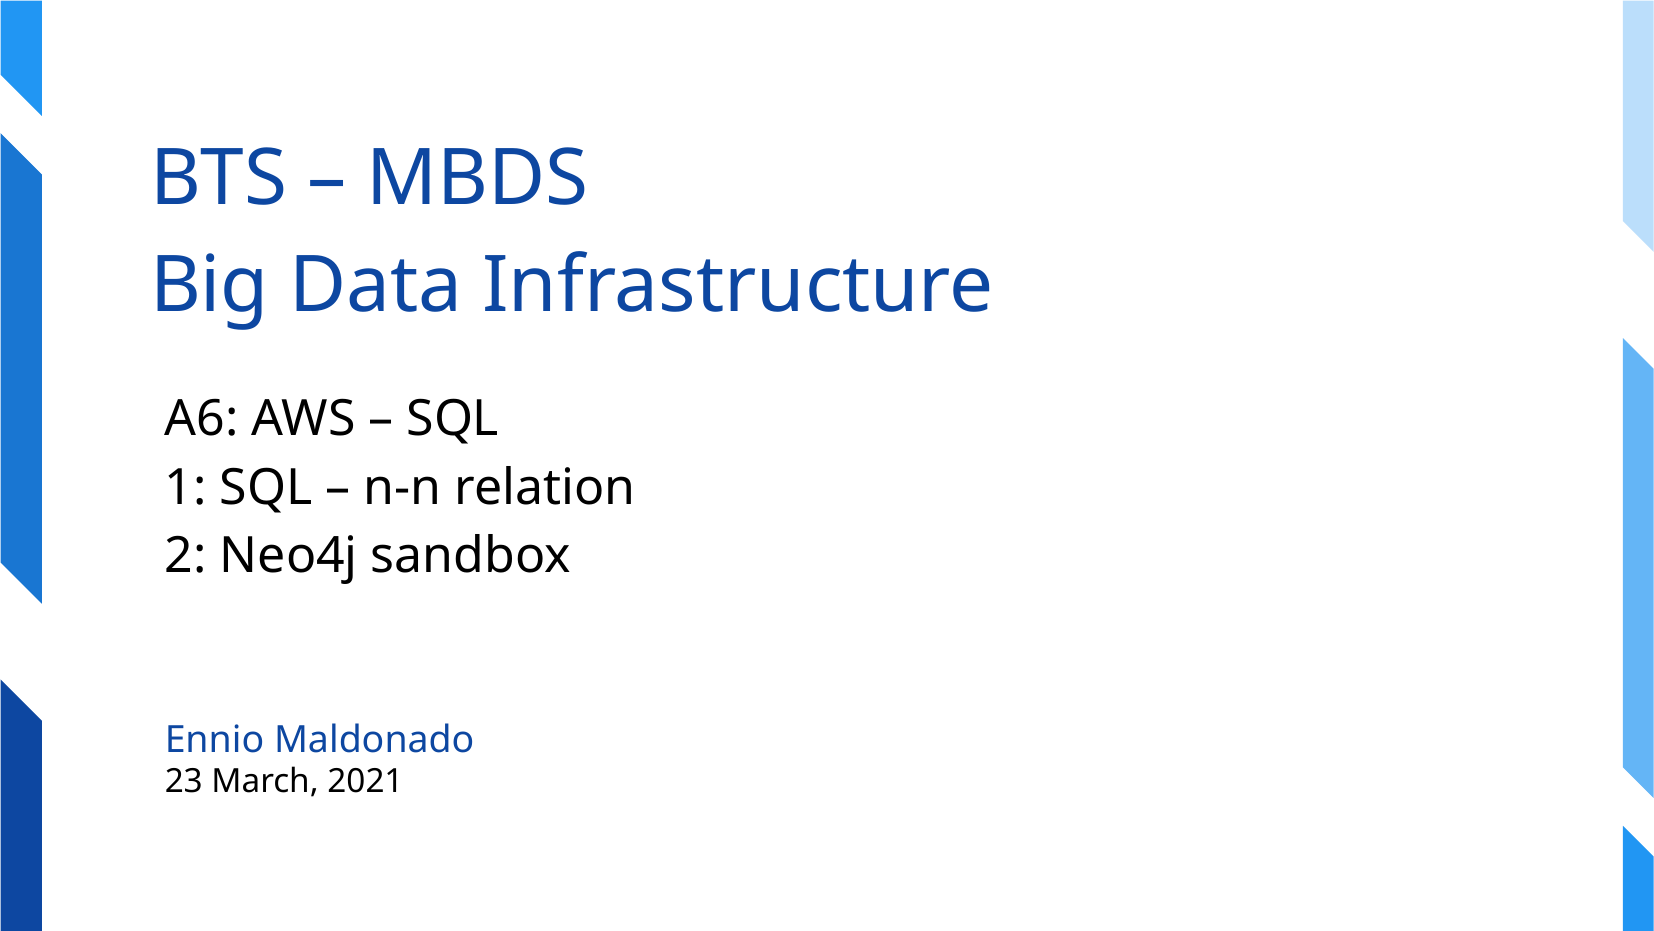

# BTS – MBDS Big Data Infrastructure
A6: AWS – SQL
1: SQL – n-n relation
2: Neo4j sandbox
Ennio Maldonado
23 March, 2021